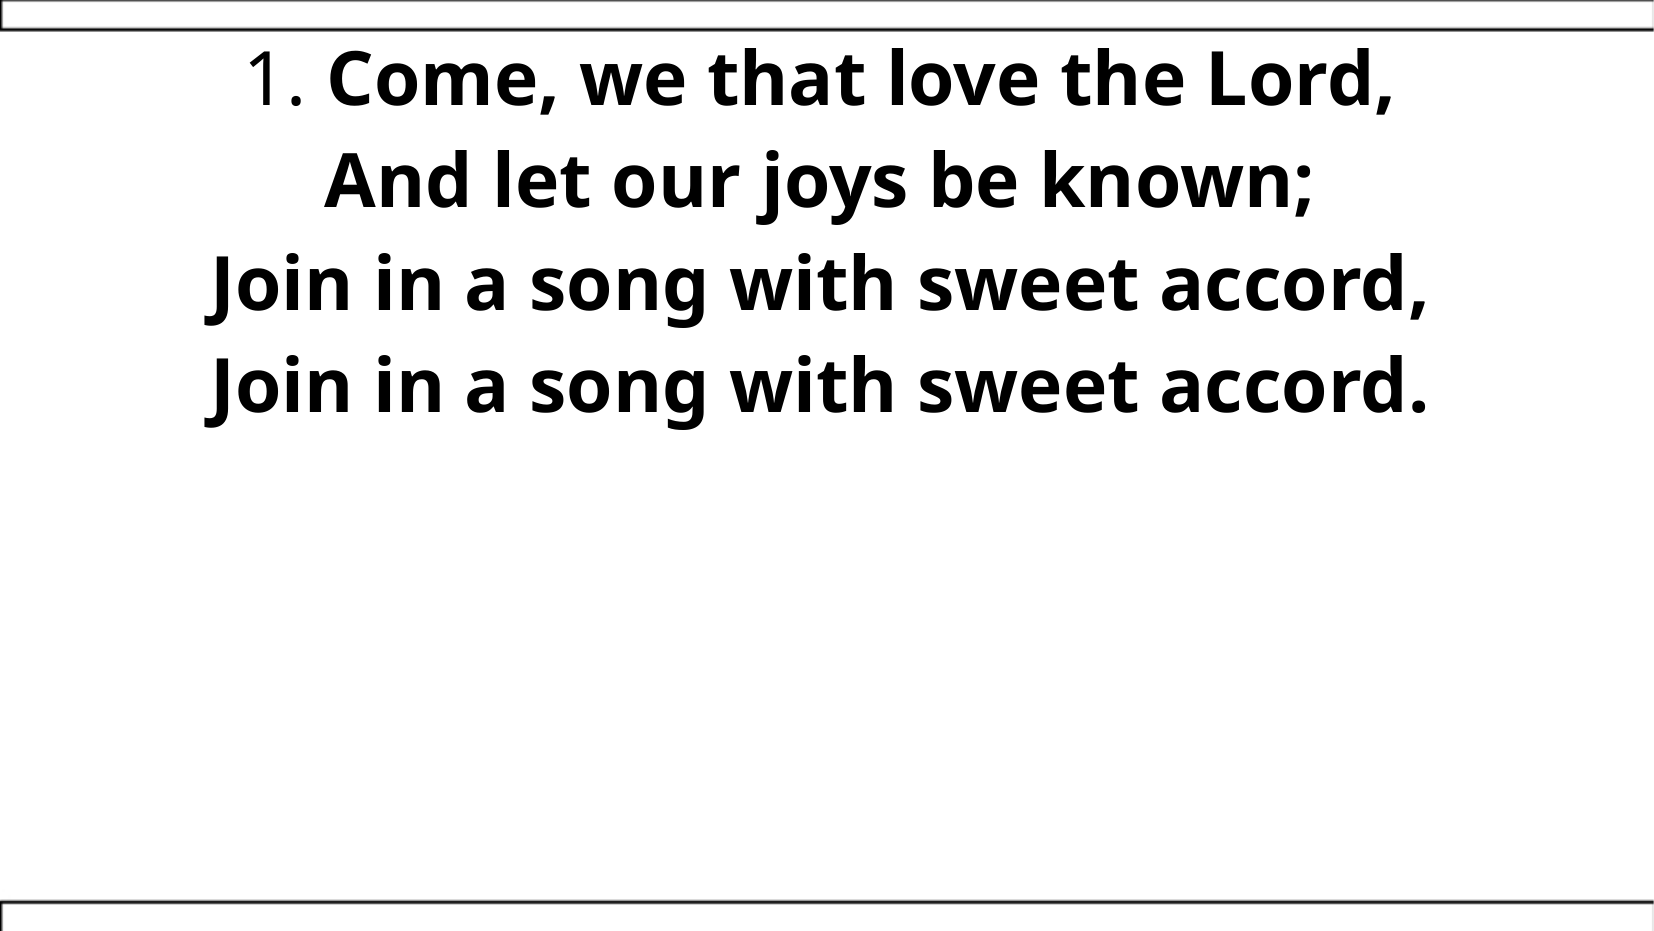

# 1. Come, we that love the Lord, And let our joys be known; Join in a song with sweet accord, Join in a song with sweet accord.